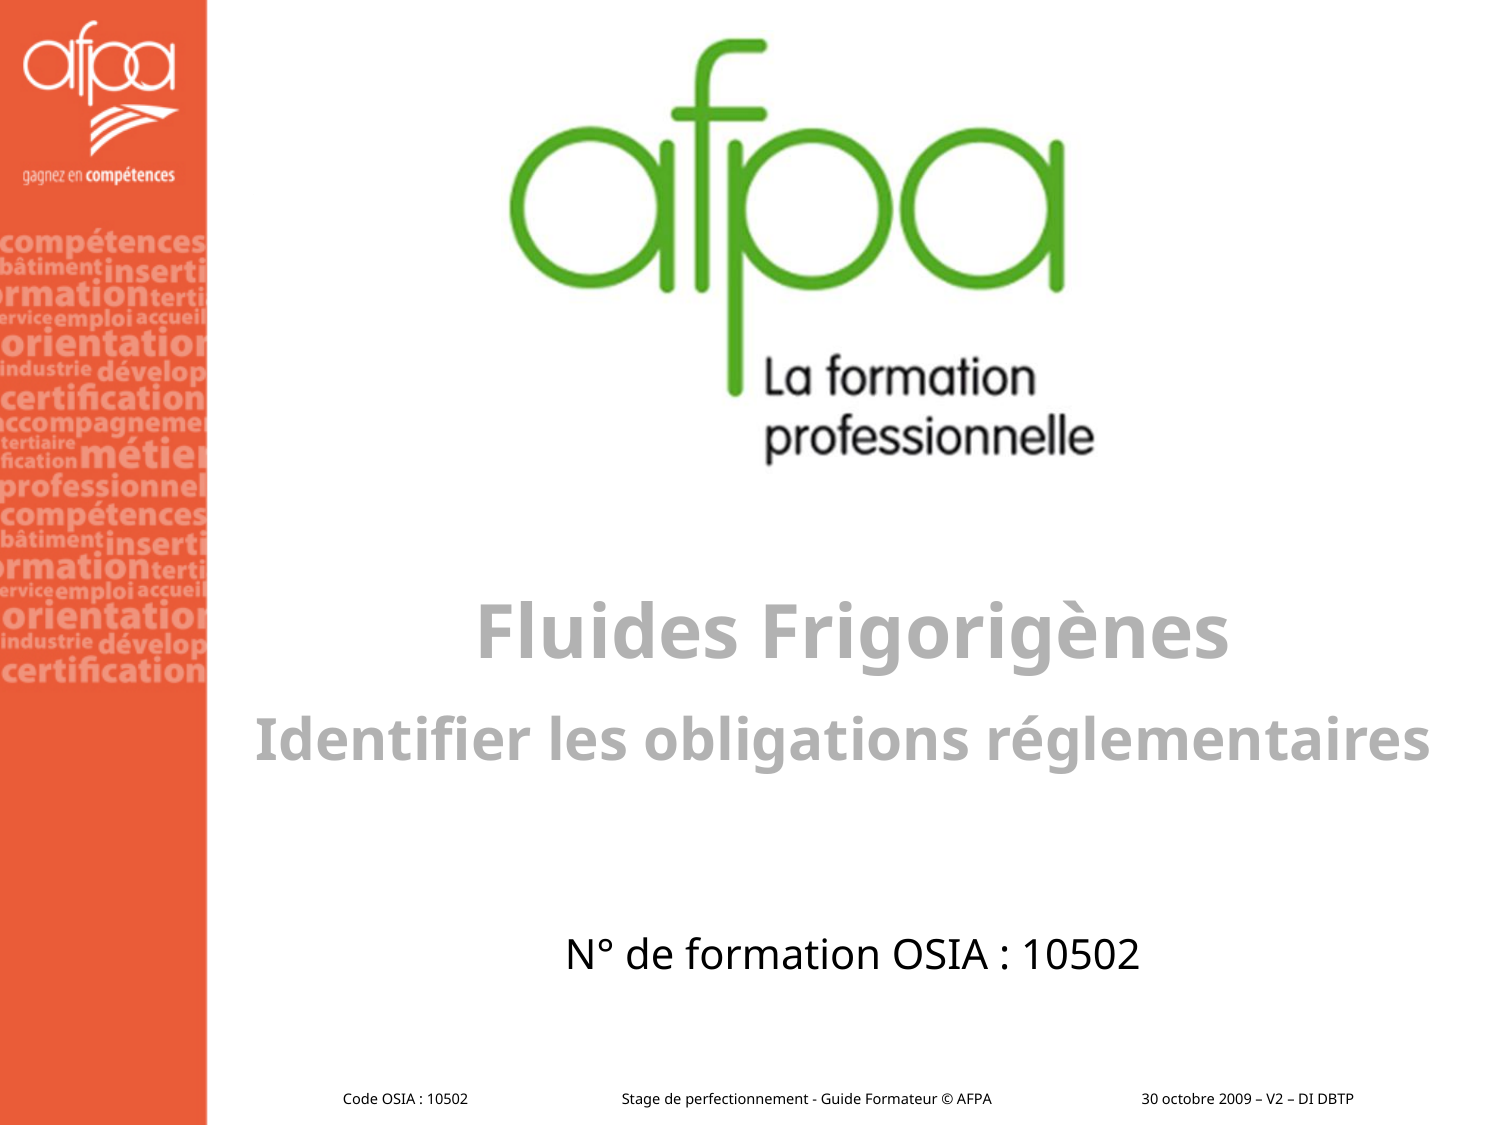

# Fluides Frigorigènes Identifier les obligations réglementaires
N° de formation OSIA : 10502